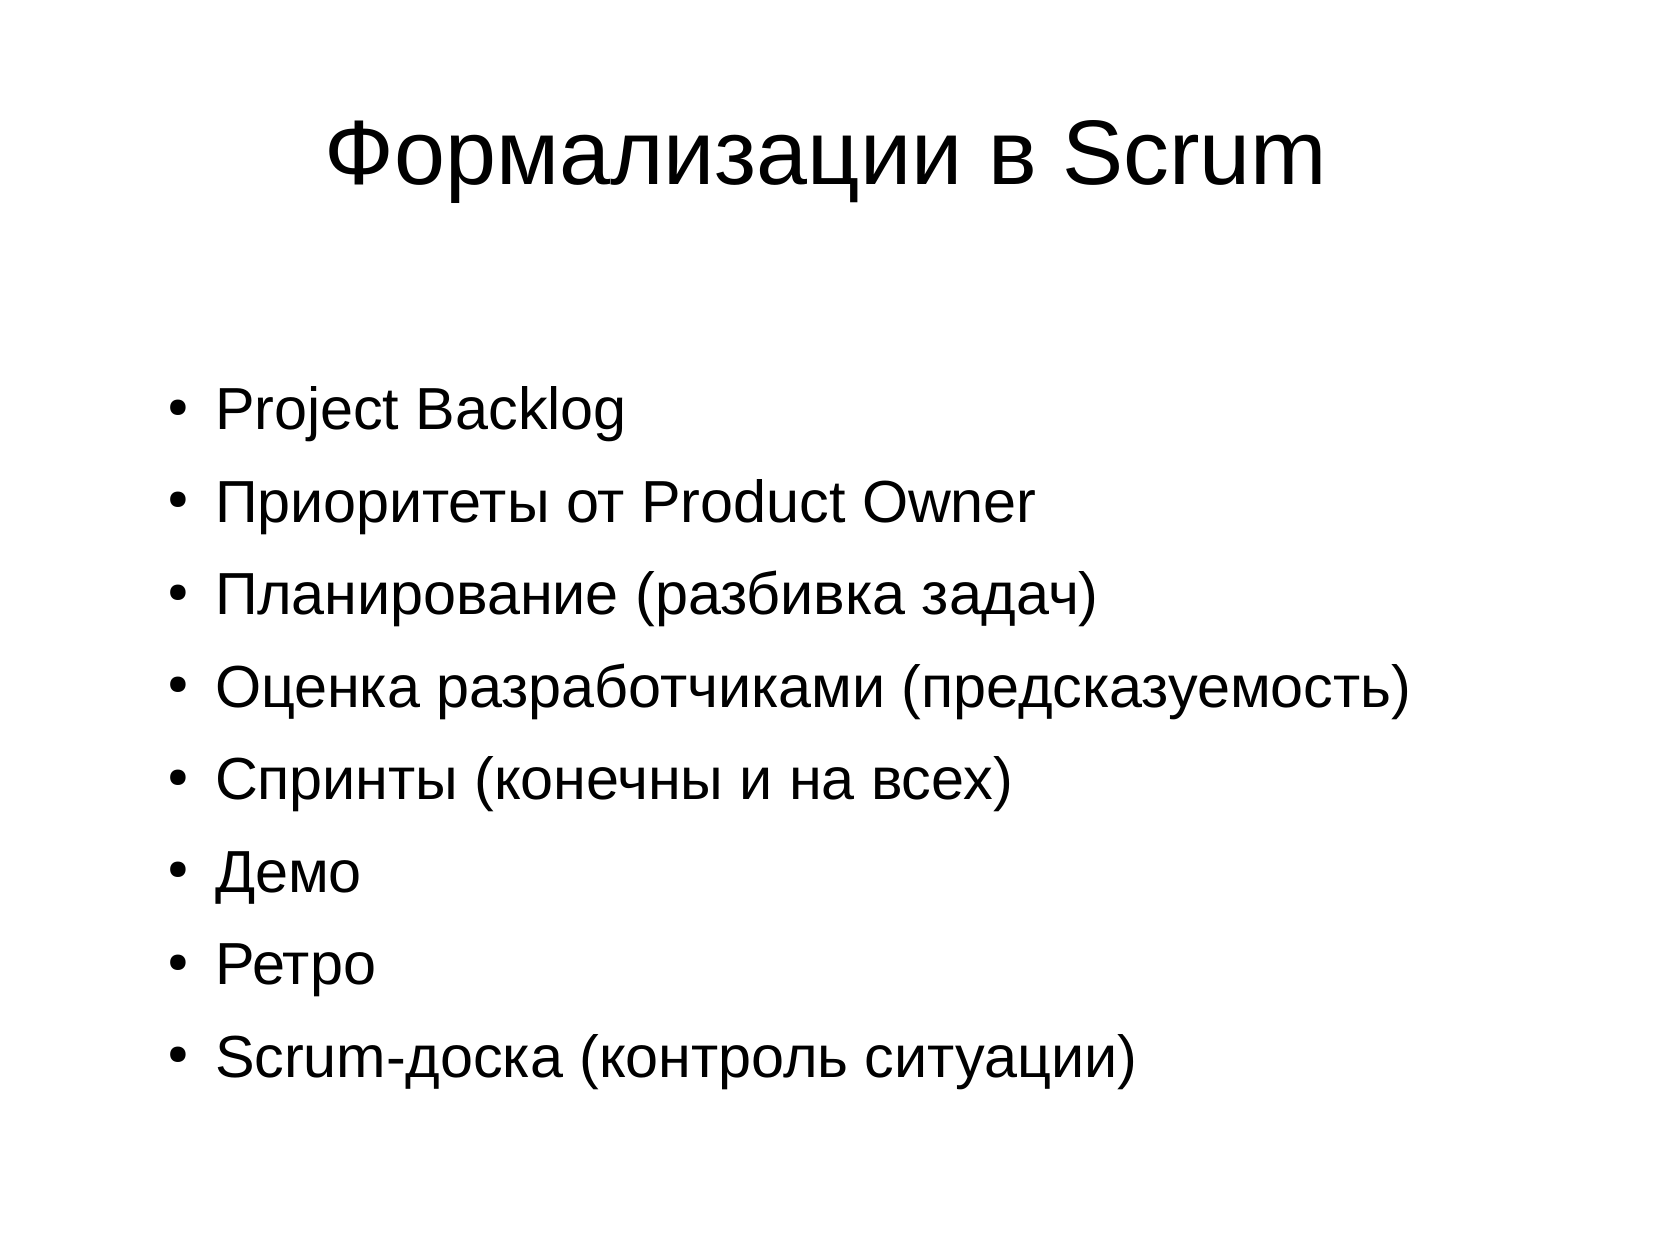

# Формализации в Scrum
Project Backlog
Приоритеты от Product Owner
Планирование (разбивка задач)
Оценка разработчиками (предсказуемость)
Спринты (конечны и на всех)
Демо
Ретро
Scrum-доска (контроль ситуации)